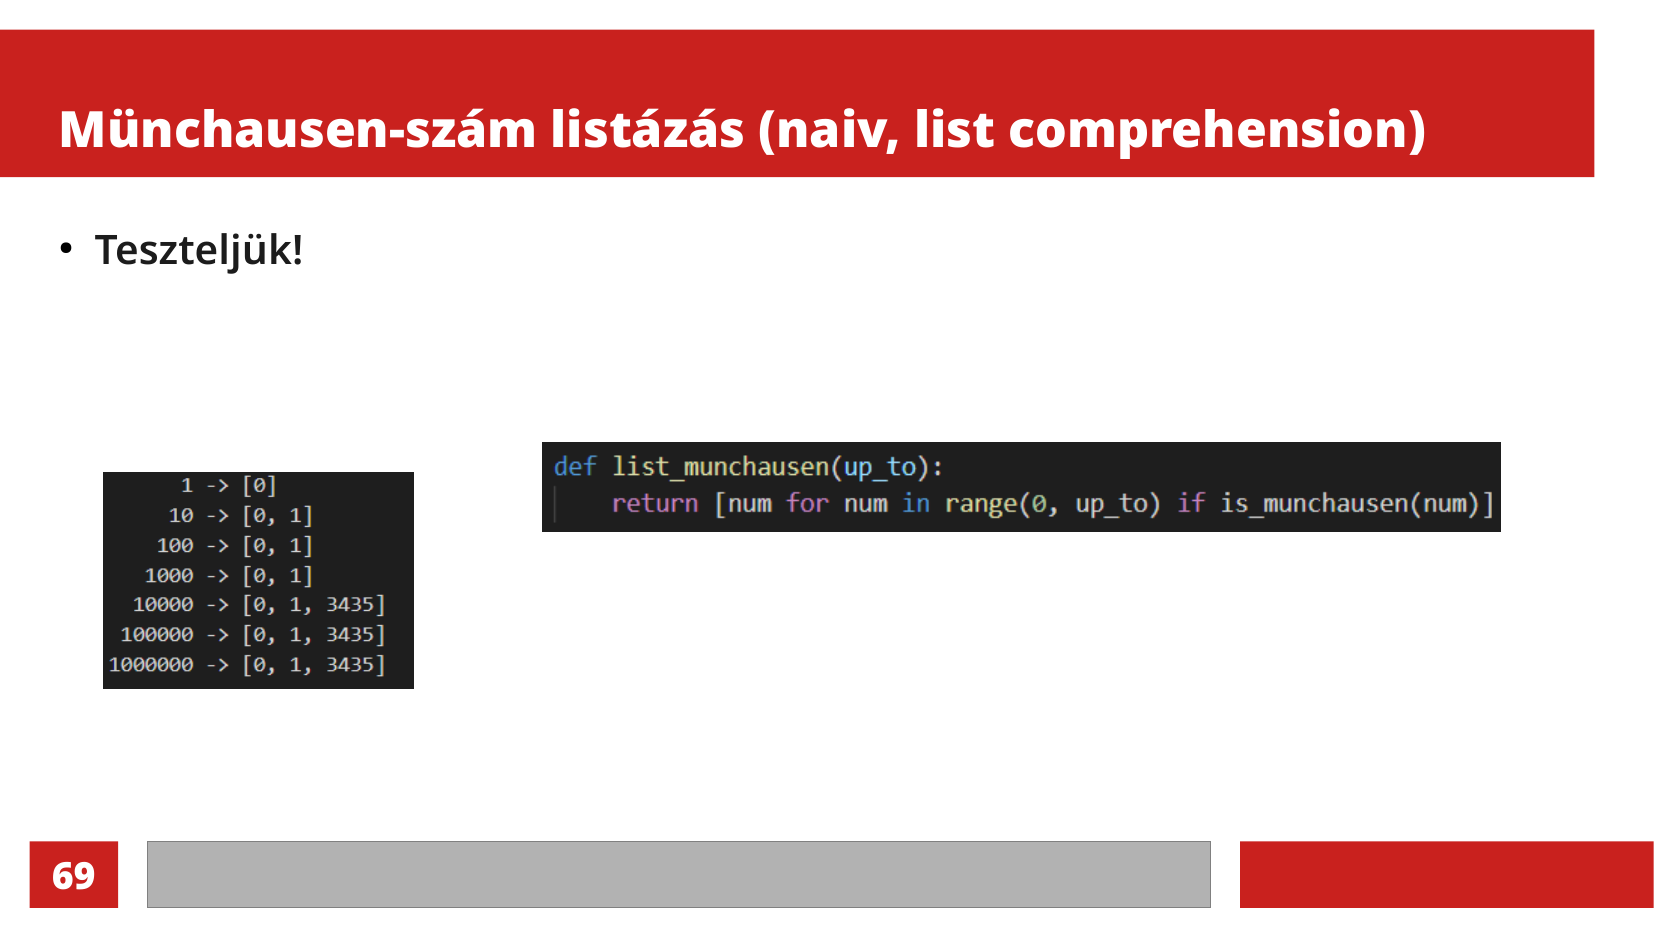

# Münchausen-szám listázás (naiv, list comprehension)
Teszteljük!
69